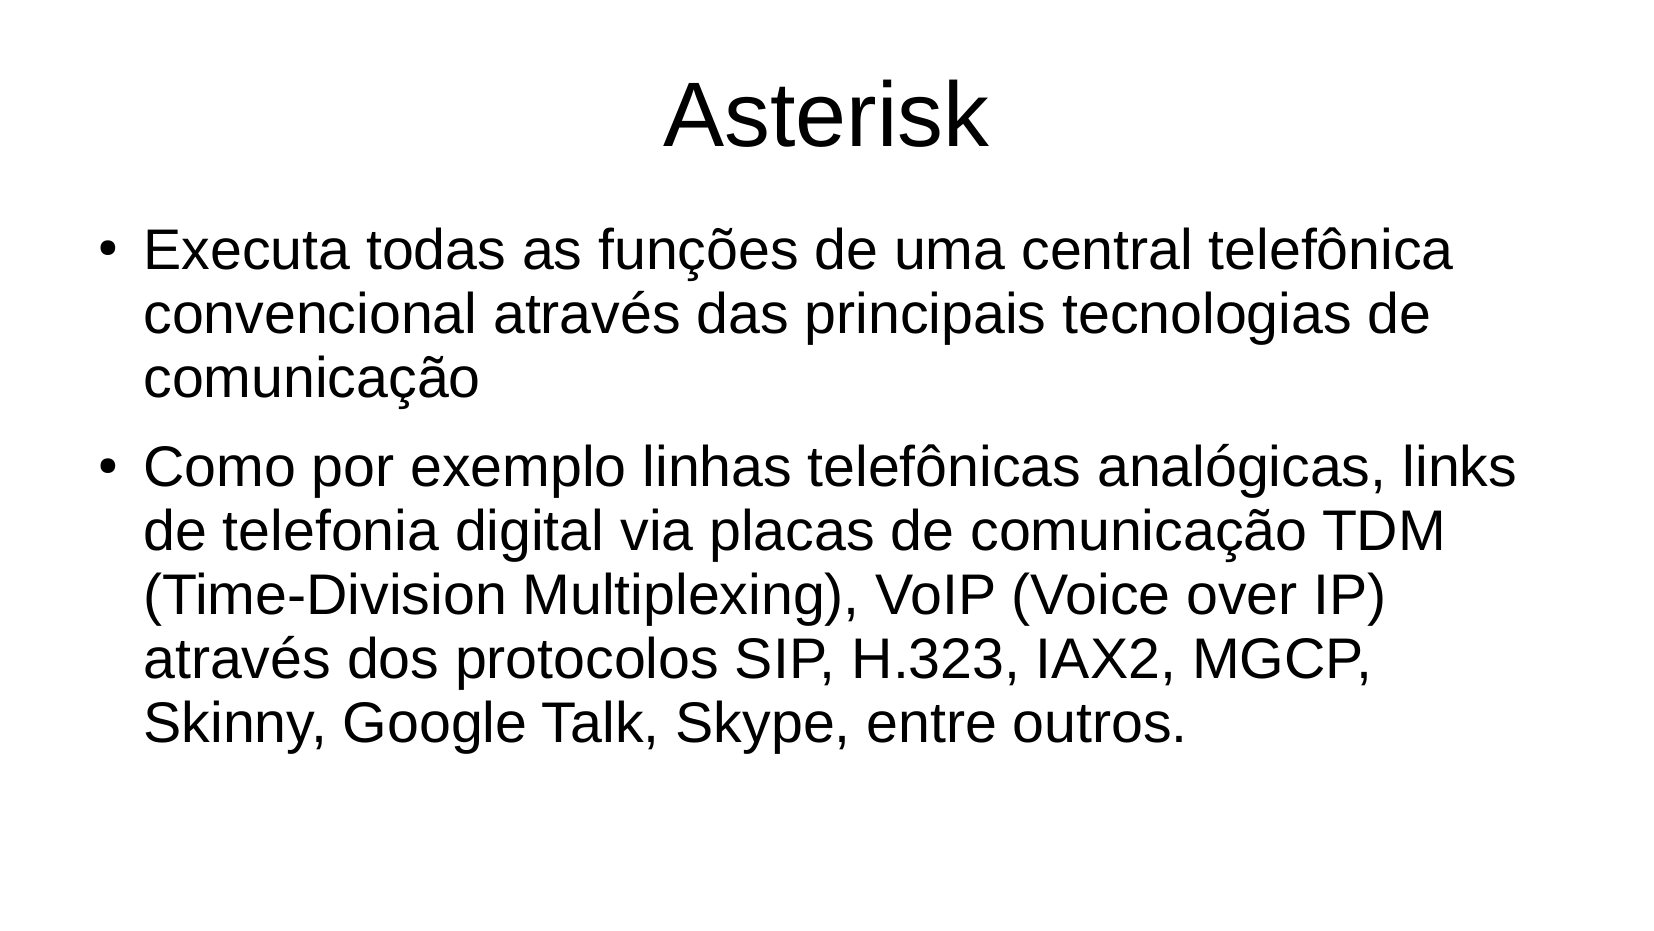

# Asterisk
Executa todas as funções de uma central telefônica convencional através das principais tecnologias de comunicação
Como por exemplo linhas telefônicas analógicas, links de telefonia digital via placas de comunicação TDM (Time-Division Multiplexing), VoIP (Voice over IP) através dos protocolos SIP, H.323, IAX2, MGCP, Skinny, Google Talk, Skype, entre outros.